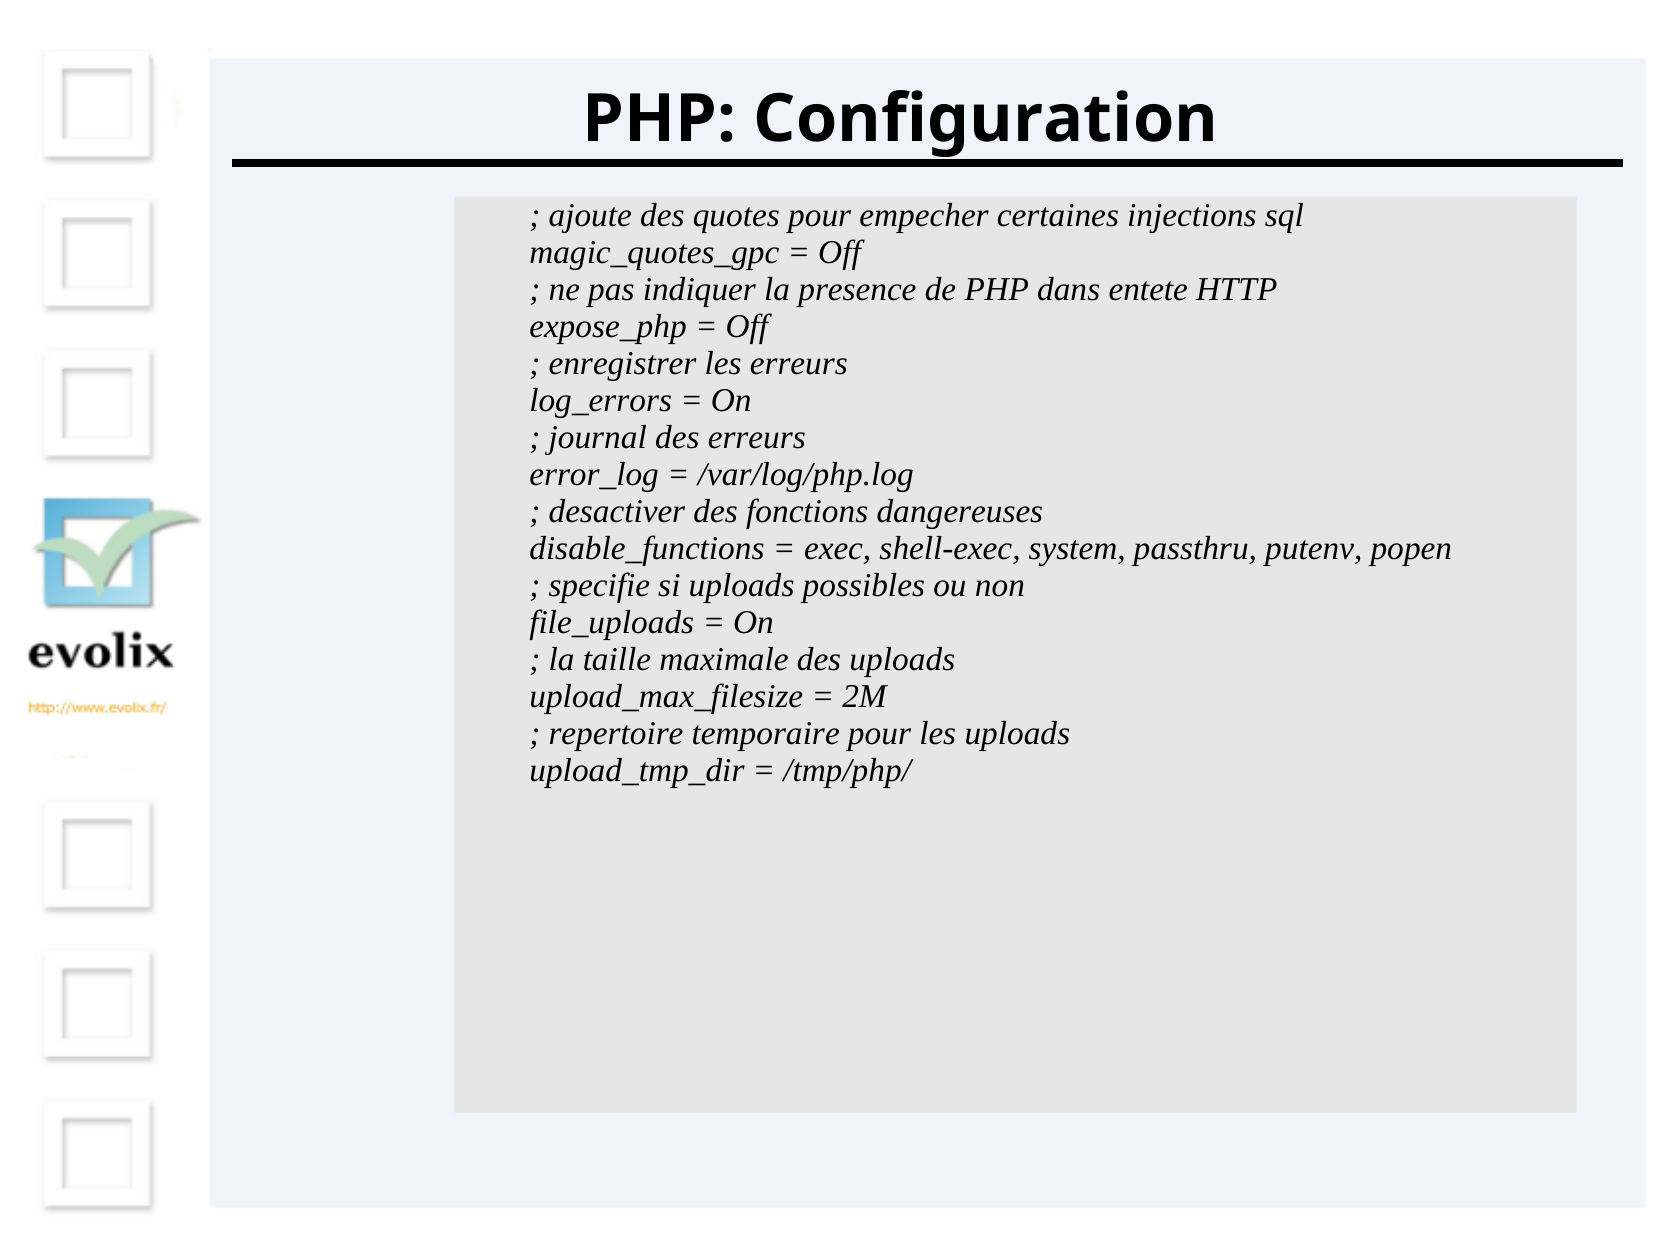

# PHP: Configuration
; ajoute des quotes pour empecher certaines injections sql
magic_quotes_gpc = Off
; ne pas indiquer la presence de PHP dans entete HTTP
expose_php = Off
; enregistrer les erreurs
log_errors = On
; journal des erreurs
error_log = /var/log/php.log
; desactiver des fonctions dangereuses
disable_functions = exec, shell-exec, system, passthru, putenv, popen
; specifie si uploads possibles ou non
file_uploads = On
; la taille maximale des uploads
upload_max_filesize = 2M
; repertoire temporaire pour les uploads
upload_tmp_dir = /tmp/php/